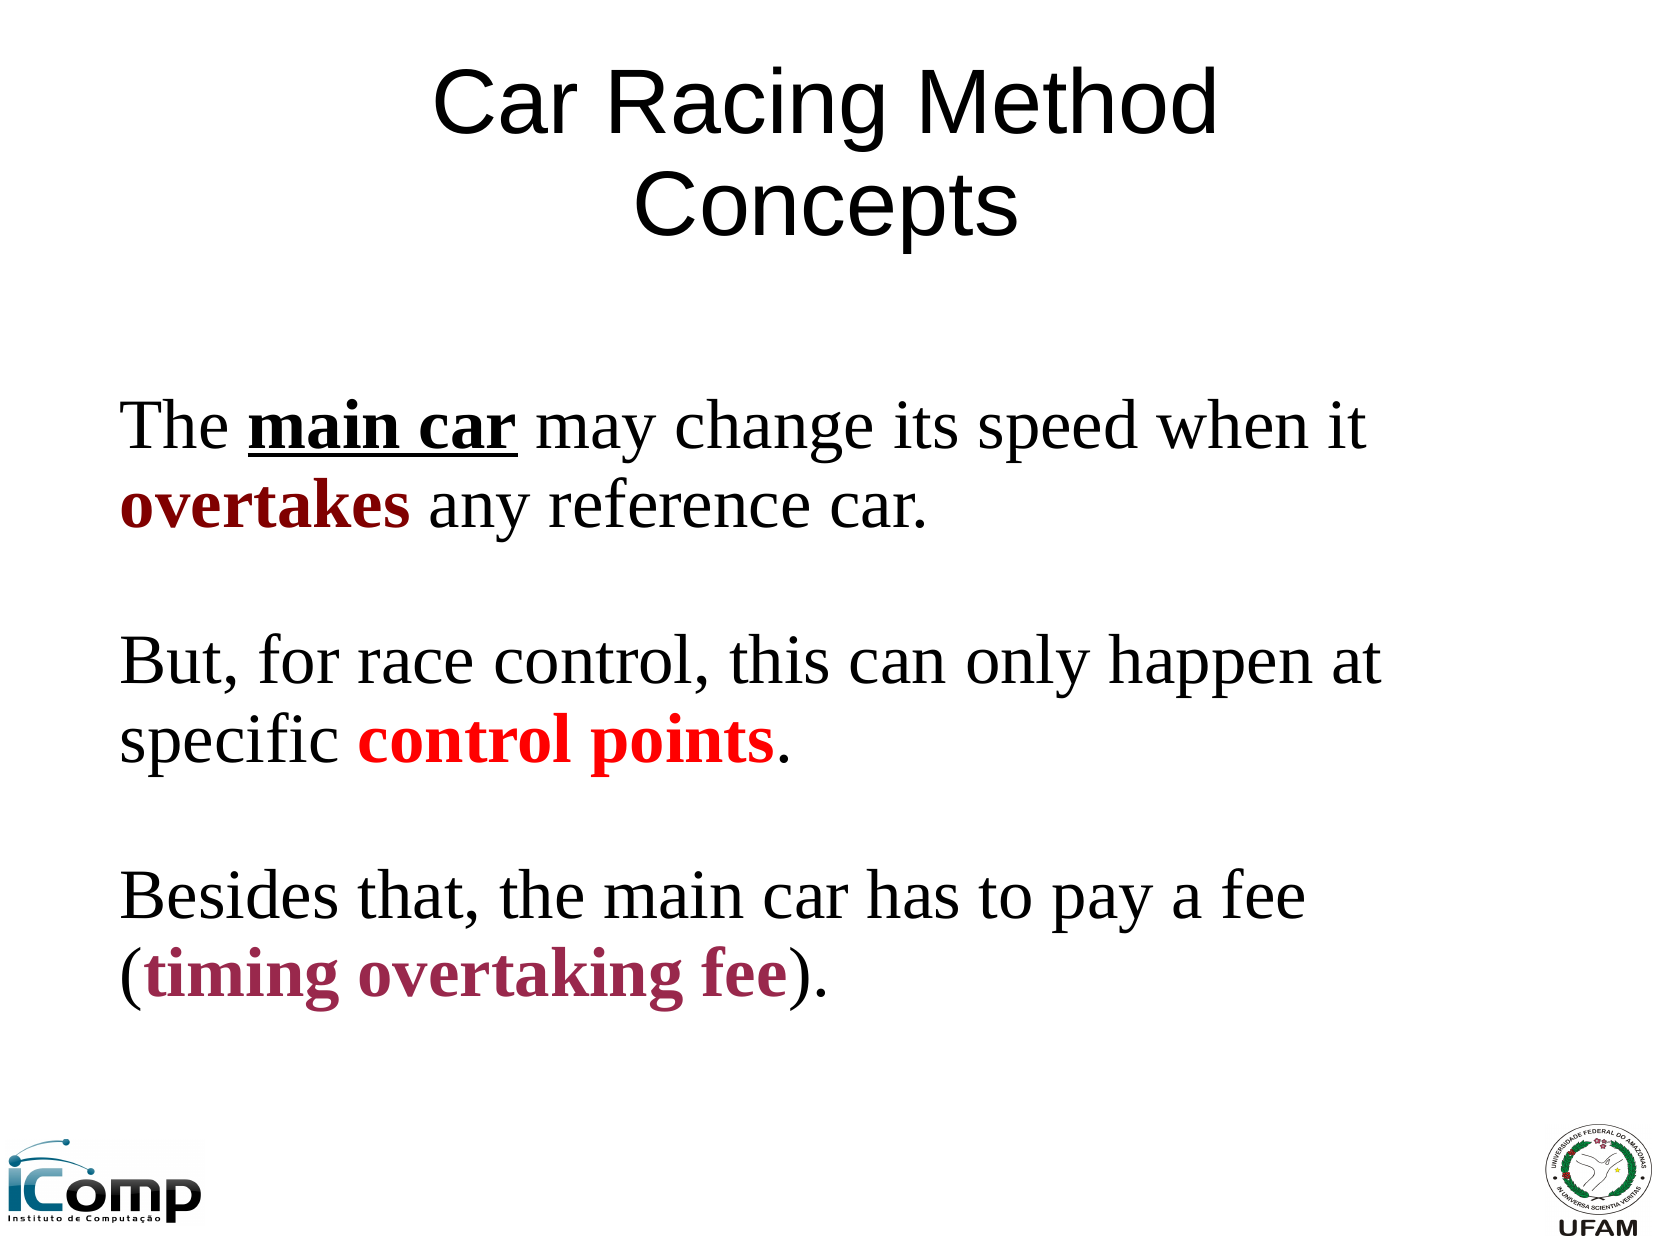

# Car Racing Method Concepts
The main car may change its speed when it overtakes any reference car.
But, for race control, this can only happen at specific control points.
Besides that, the main car has to pay a fee (timing overtaking fee).